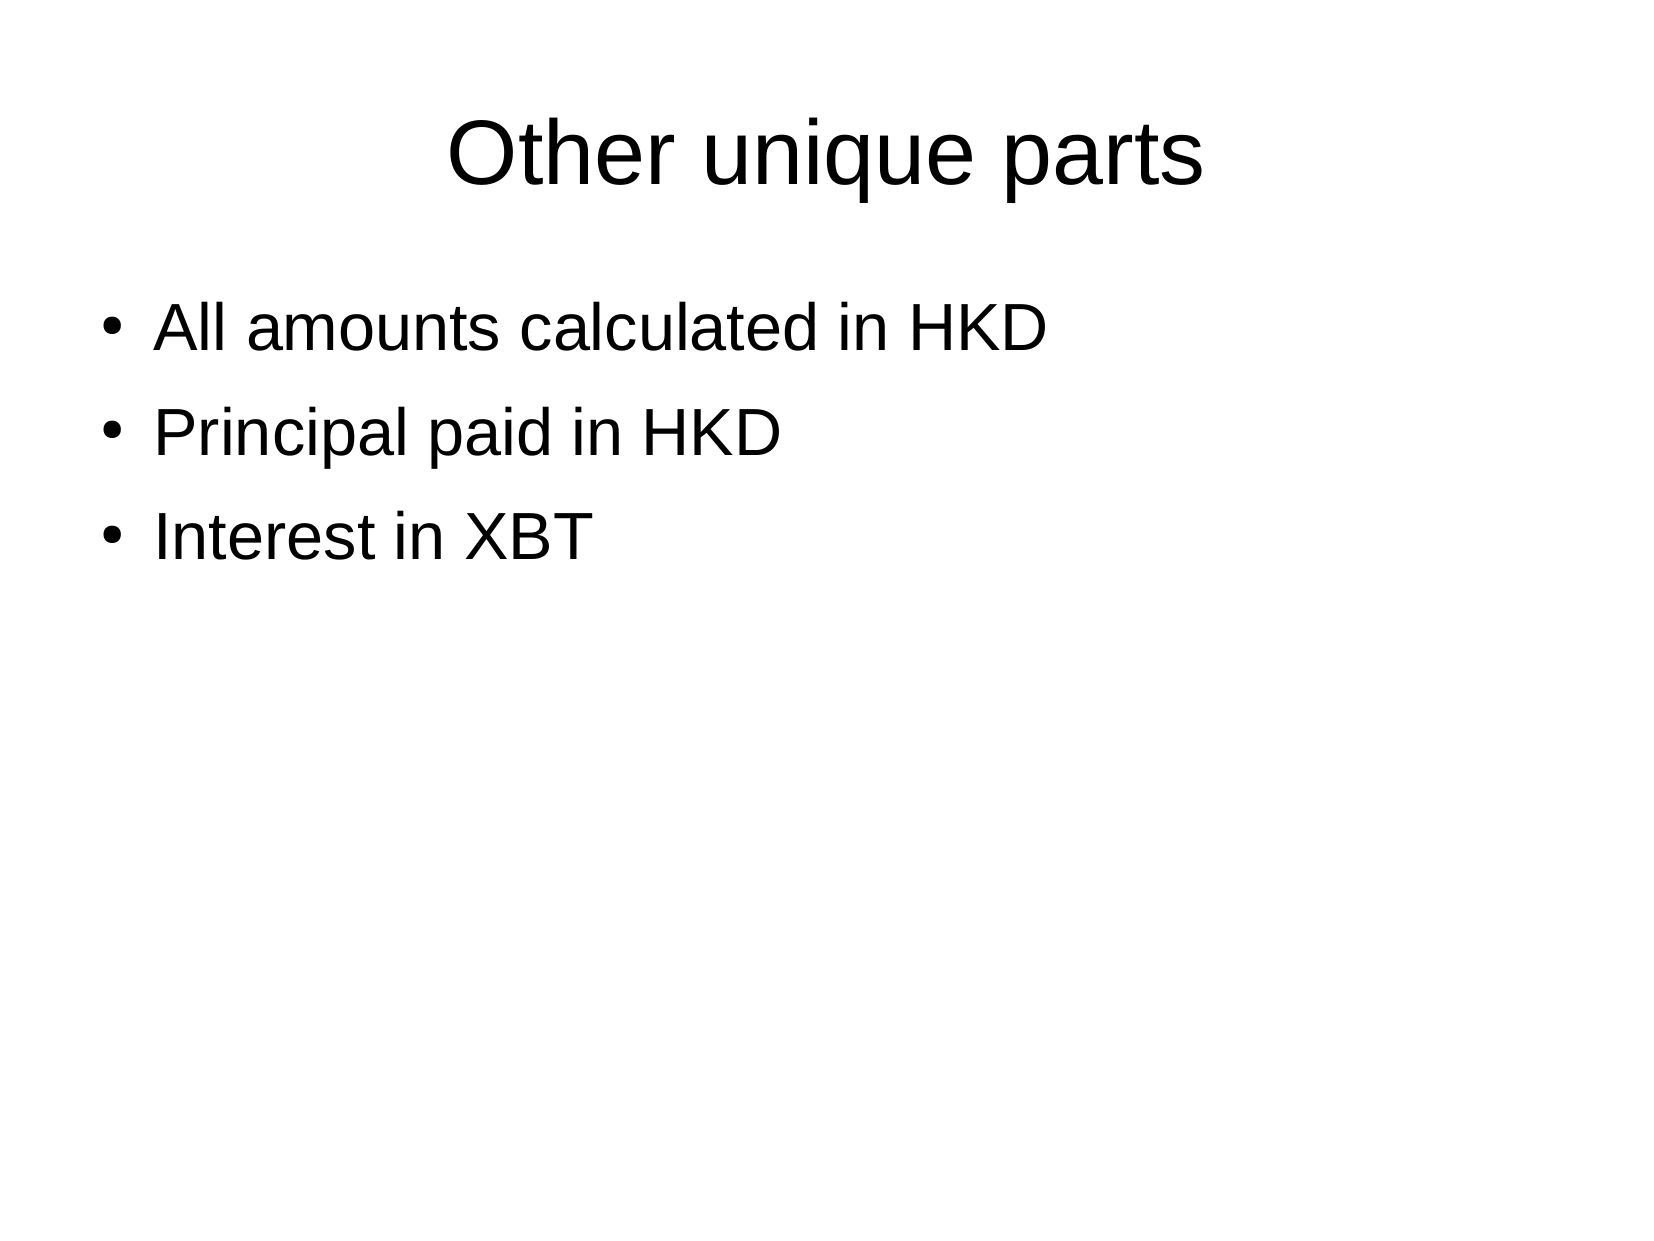

# Other unique parts
All amounts calculated in HKD
Principal paid in HKD
Interest in XBT